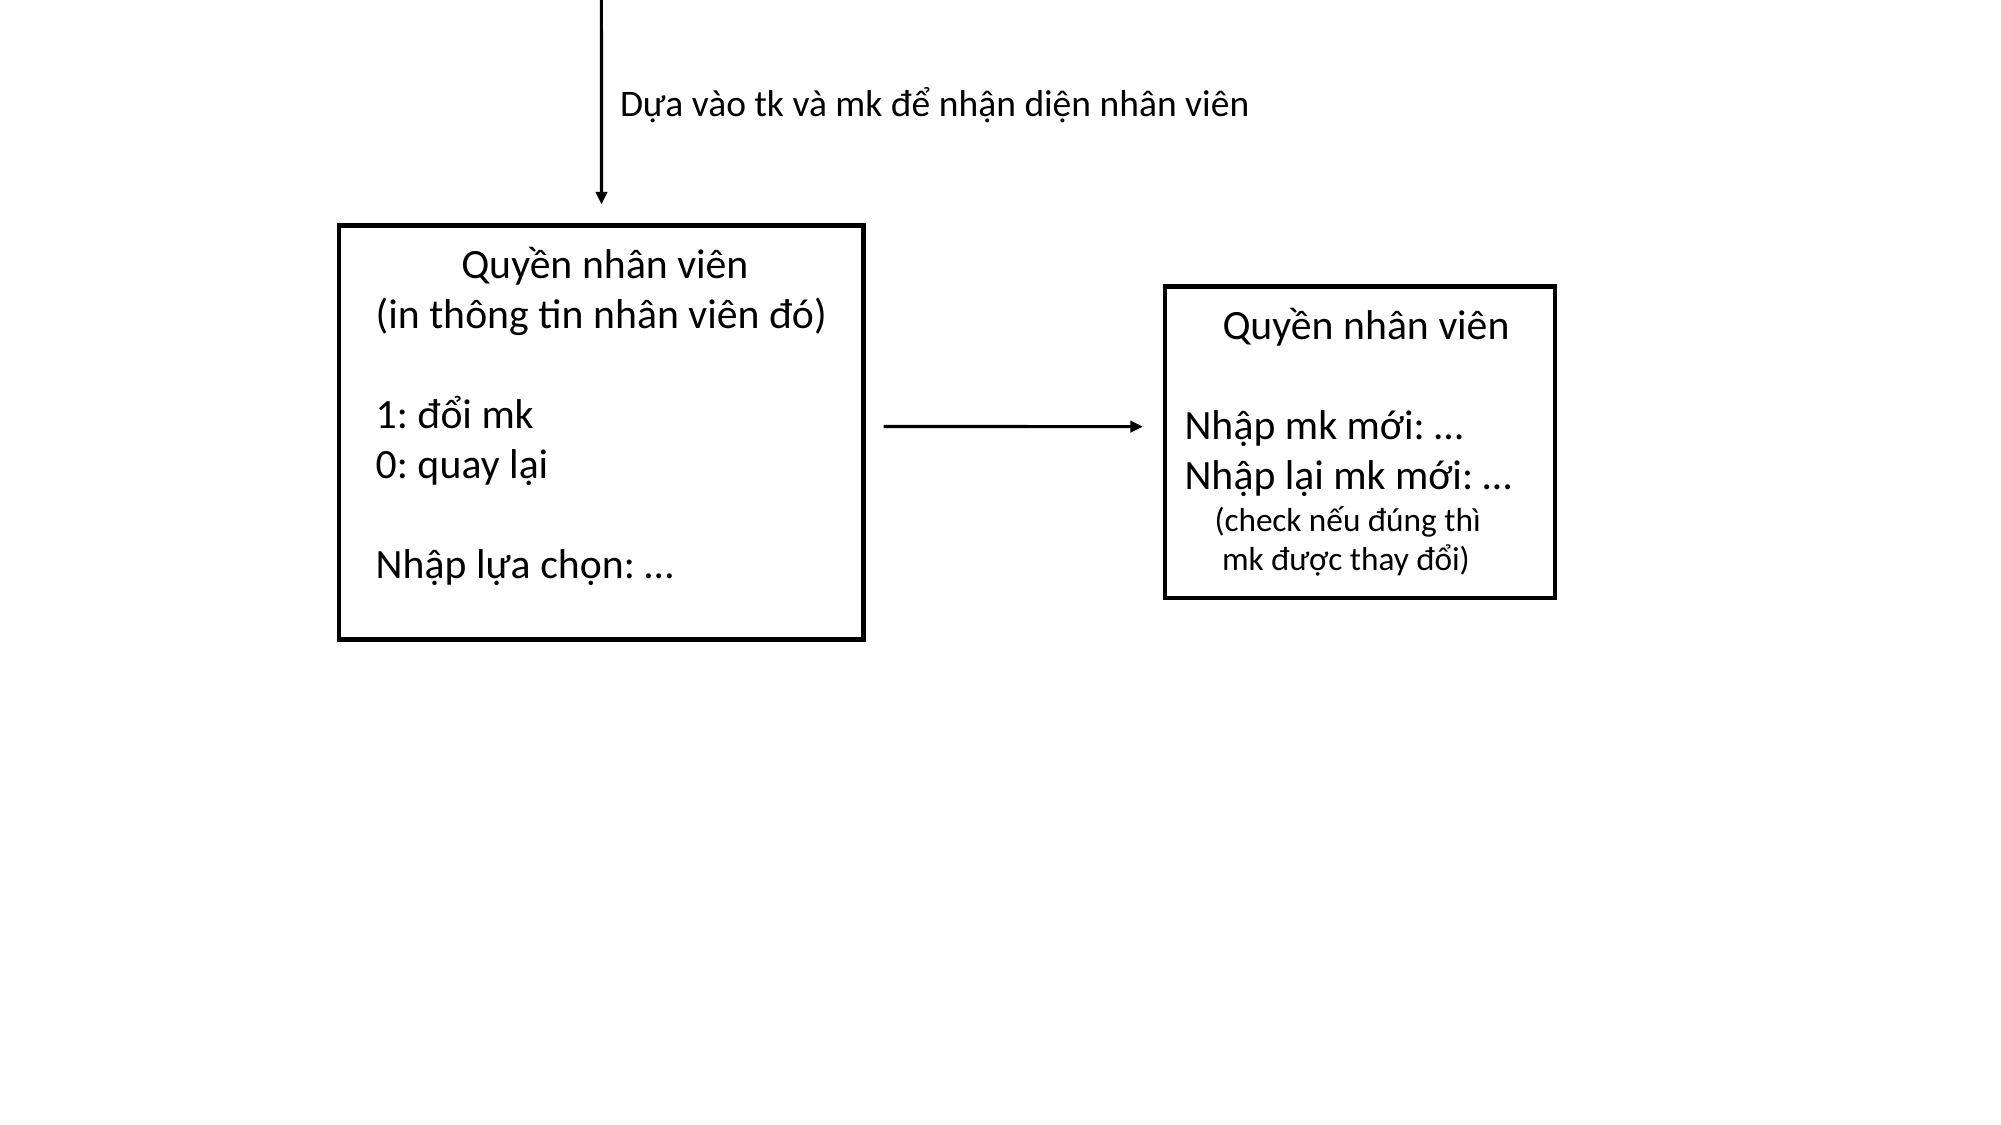

Dựa vào tk và mk để nhận diện nhân viên
 Quyền nhân viên
(in thông tin nhân viên đó)
1: đổi mk
0: quay lại
Nhập lựa chọn: …
 Quyền nhân viên
Nhập mk mới: …
Nhập lại mk mới: …
 (check nếu đúng thì
 mk được thay đổi)